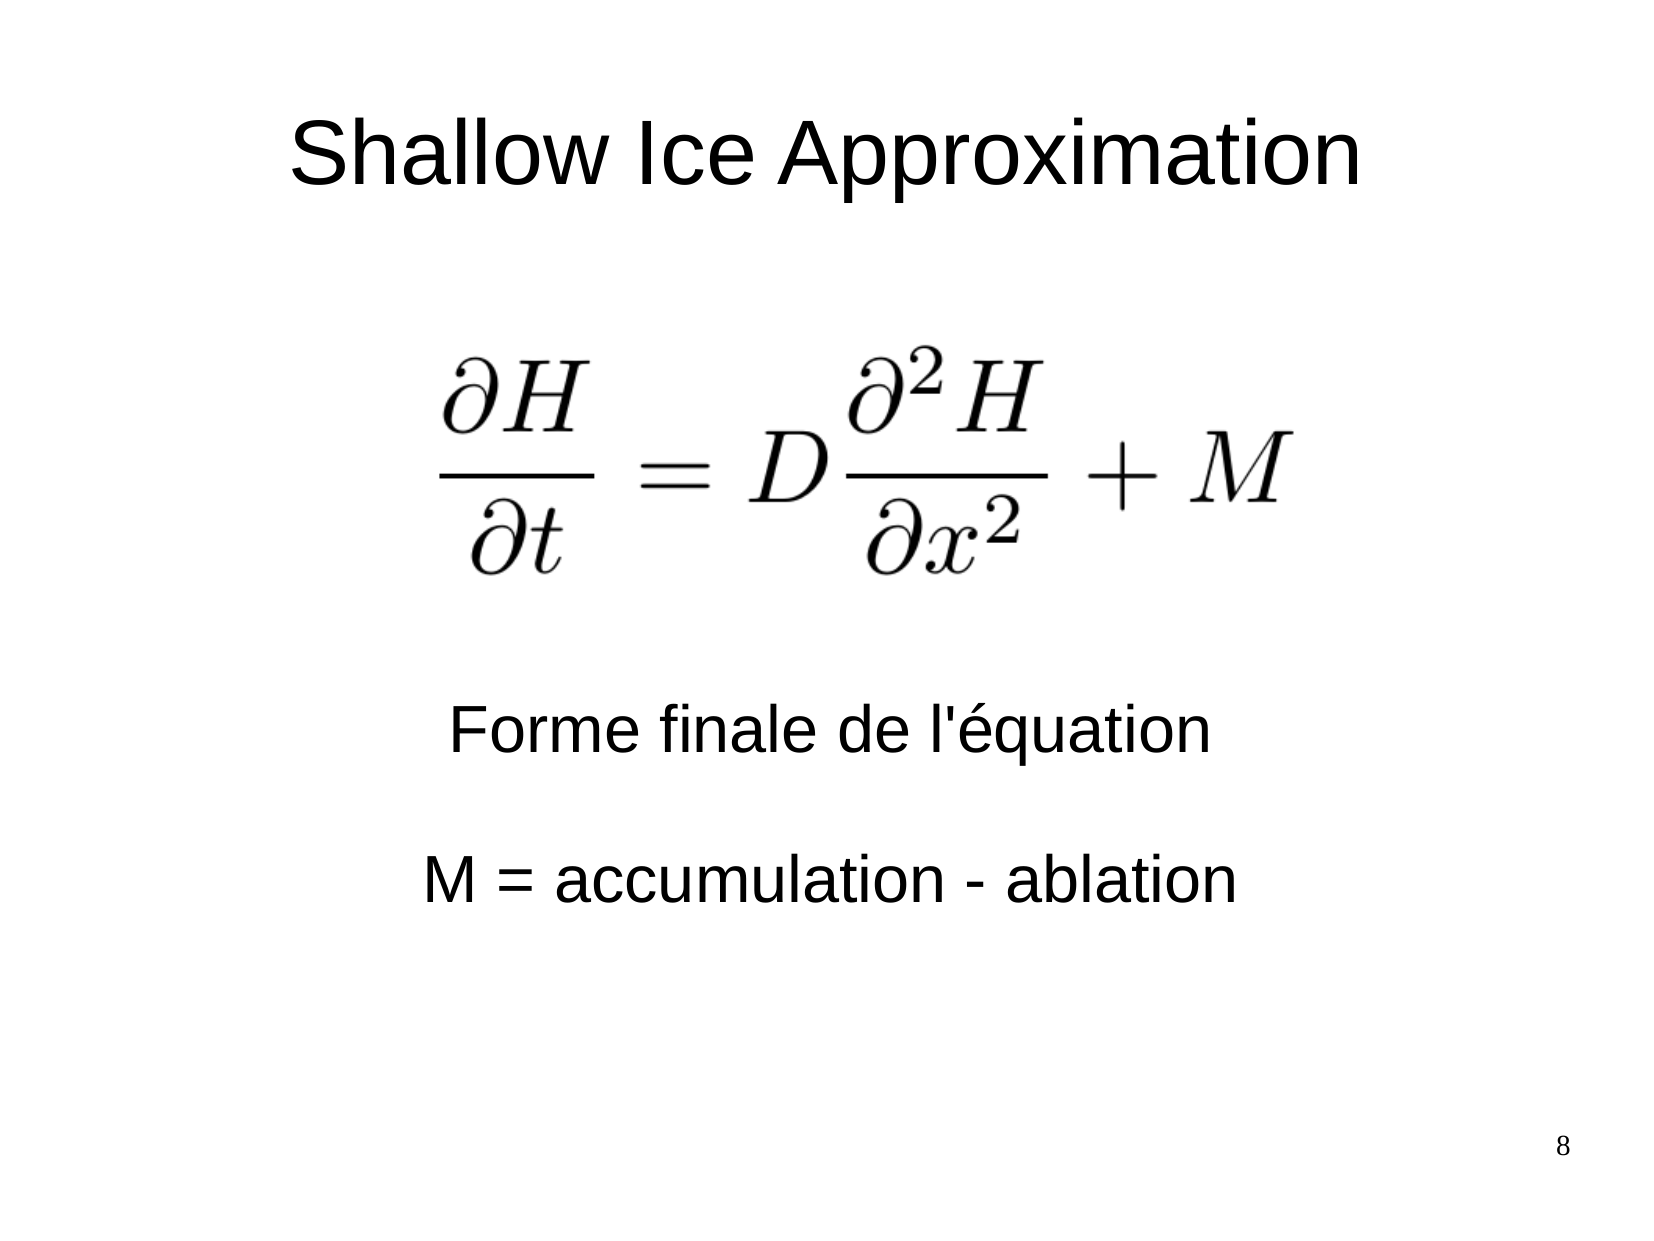

# Shallow Ice Approximation
Forme finale de l'équation
M = accumulation - ablation
8